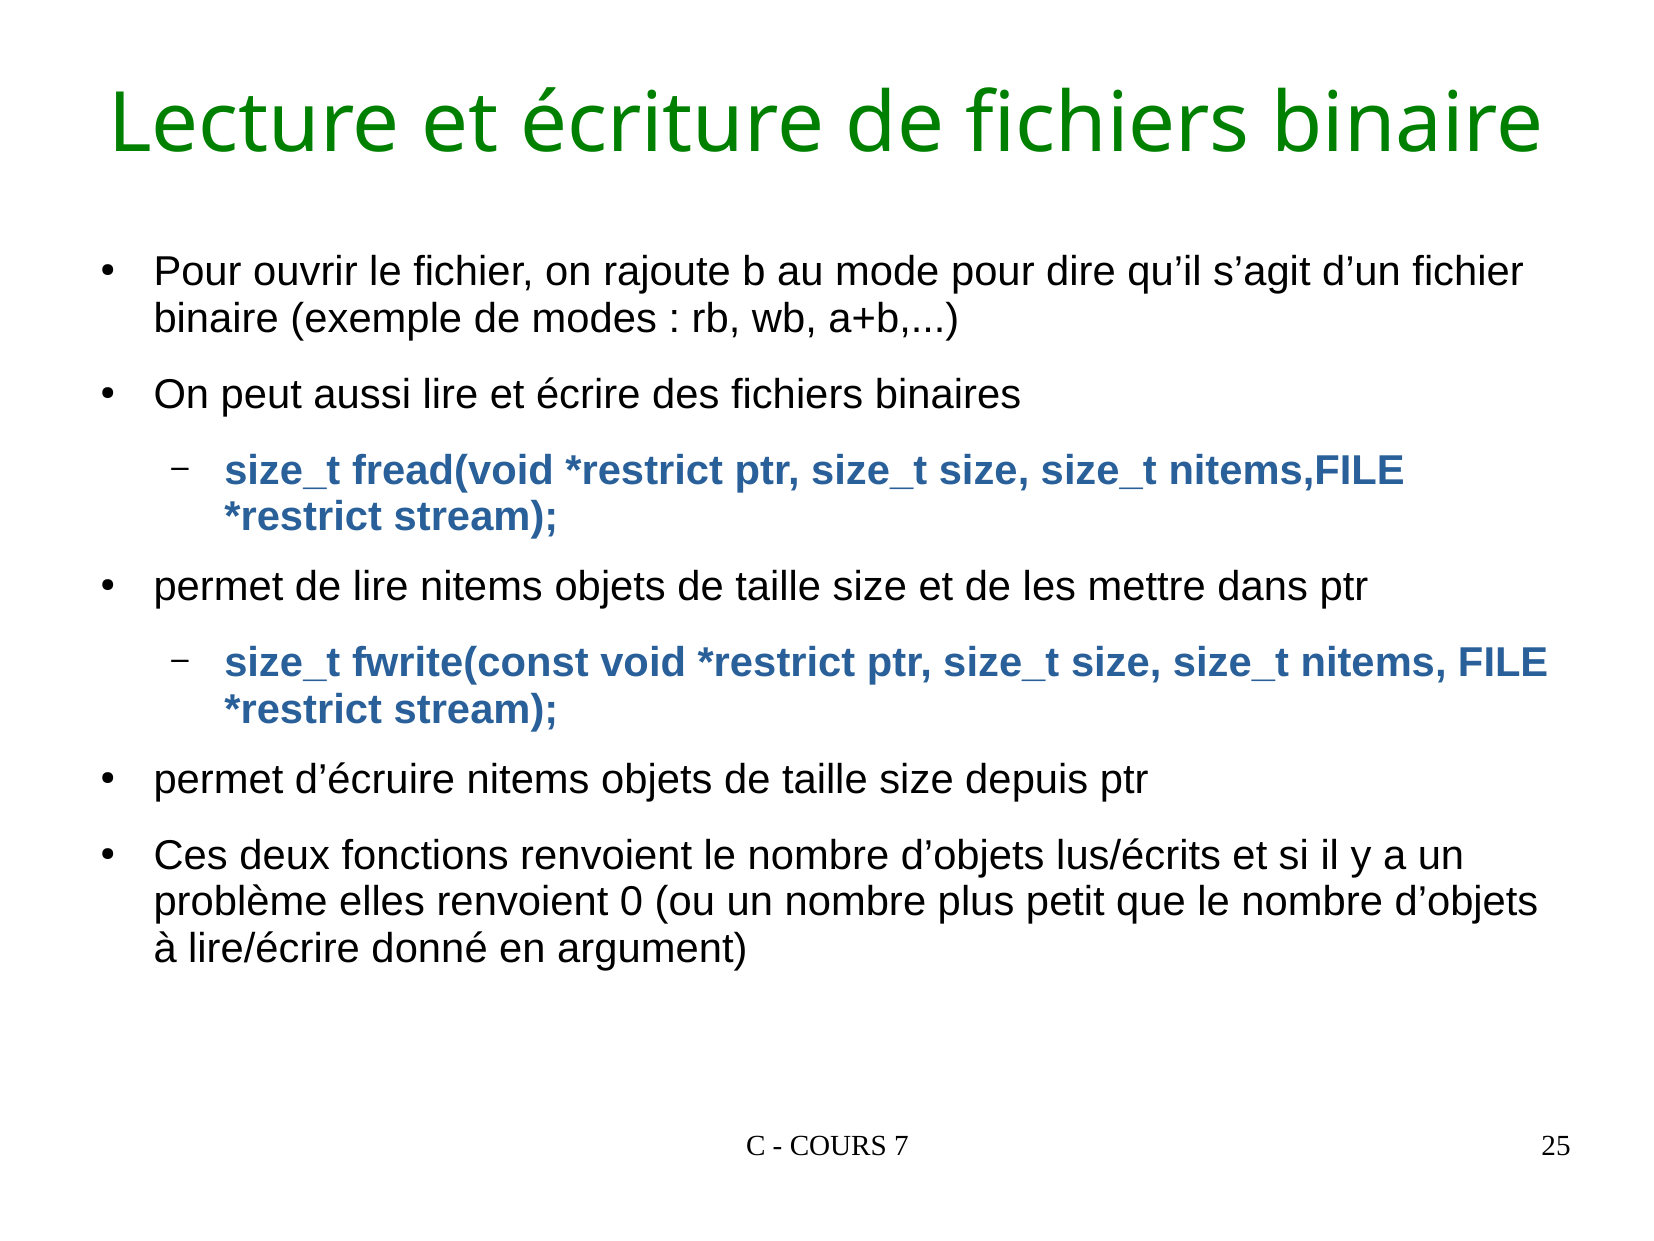

# Lecture et écriture de fichiers binaire
Pour ouvrir le fichier, on rajoute b au mode pour dire qu’il s’agit d’un fichier binaire (exemple de modes : rb, wb, a+b,...)
On peut aussi lire et écrire des fichiers binaires
size_t fread(void *restrict ptr, size_t size, size_t nitems,FILE *restrict stream);
permet de lire nitems objets de taille size et de les mettre dans ptr
size_t fwrite(const void *restrict ptr, size_t size, size_t nitems, FILE *restrict stream);
permet d’écruire nitems objets de taille size depuis ptr
Ces deux fonctions renvoient le nombre d’objets lus/écrits et si il y a un problème elles renvoient 0 (ou un nombre plus petit que le nombre d’objets à lire/écrire donné en argument)
C - COURS 7
25